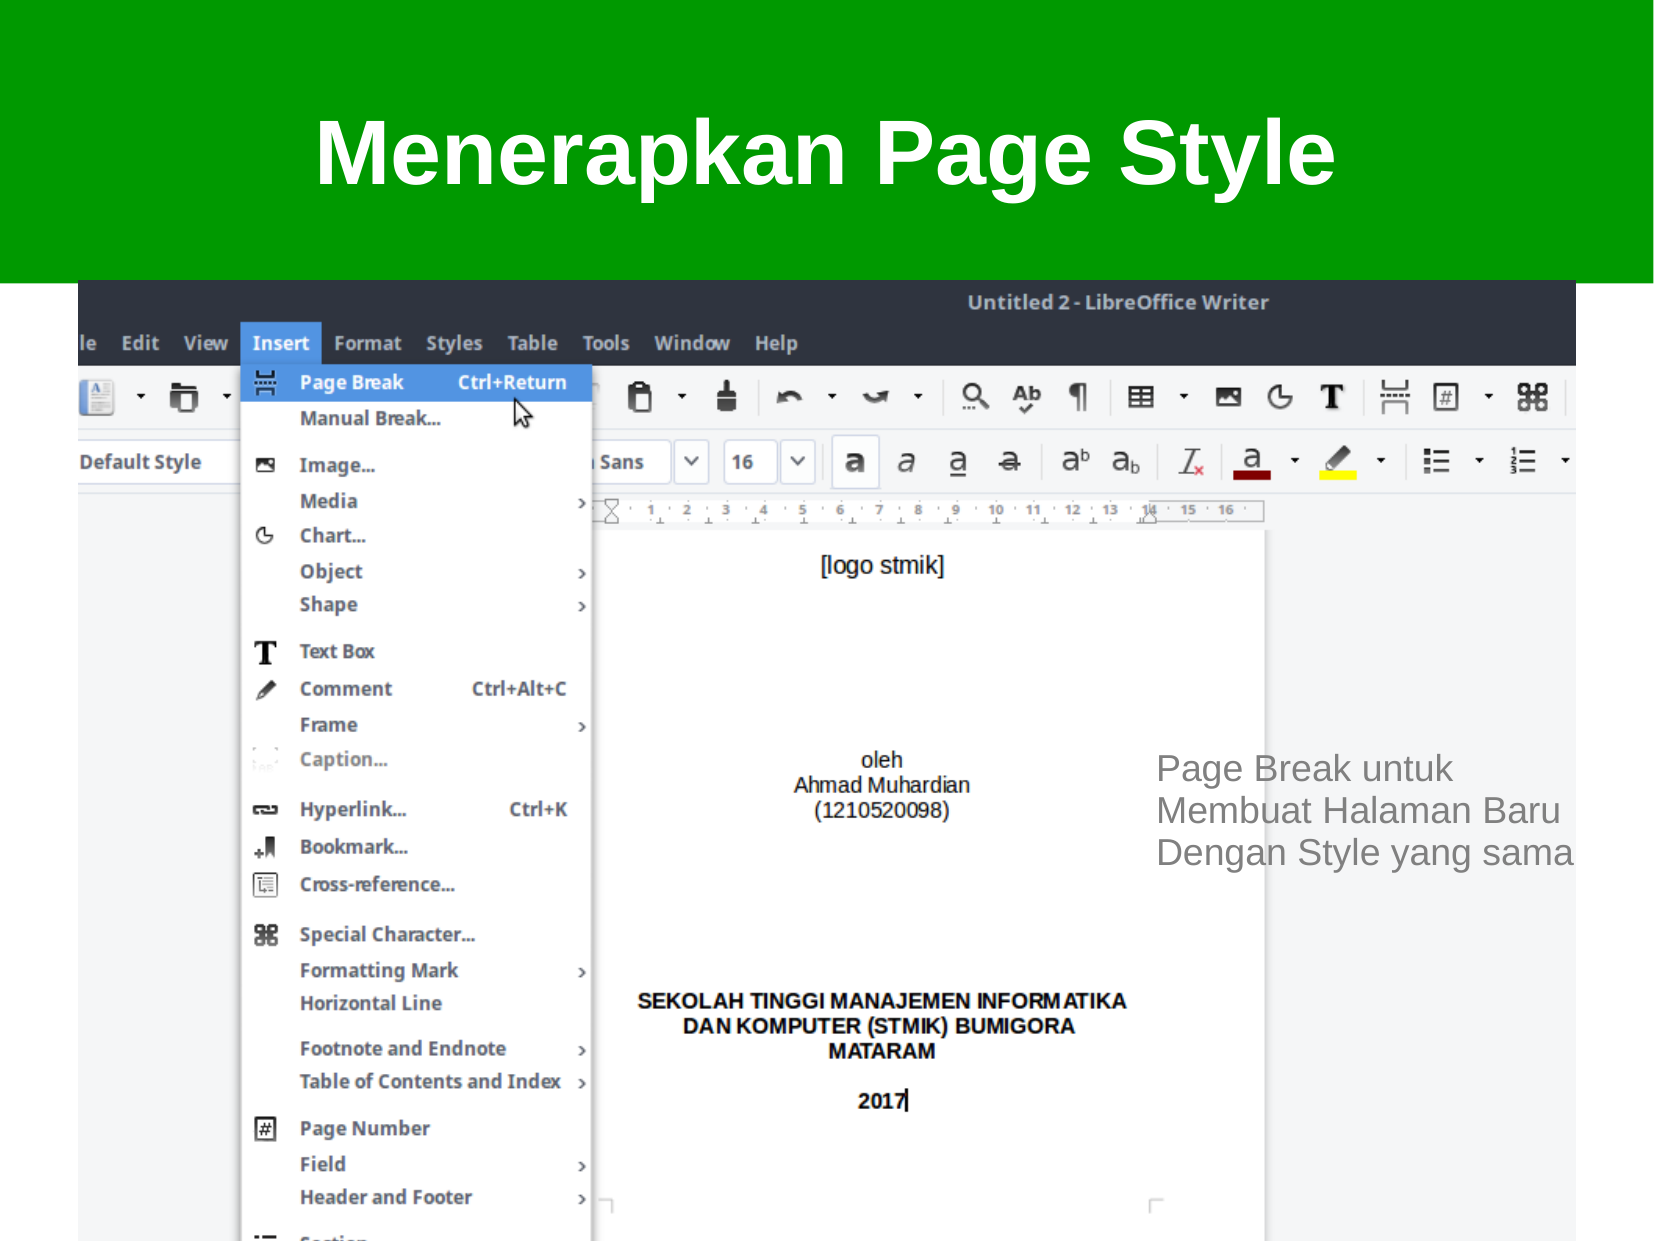

# Menerapkan Page Style
Page Break untuk Membuat Halaman Baru
Dengan Style yang sama